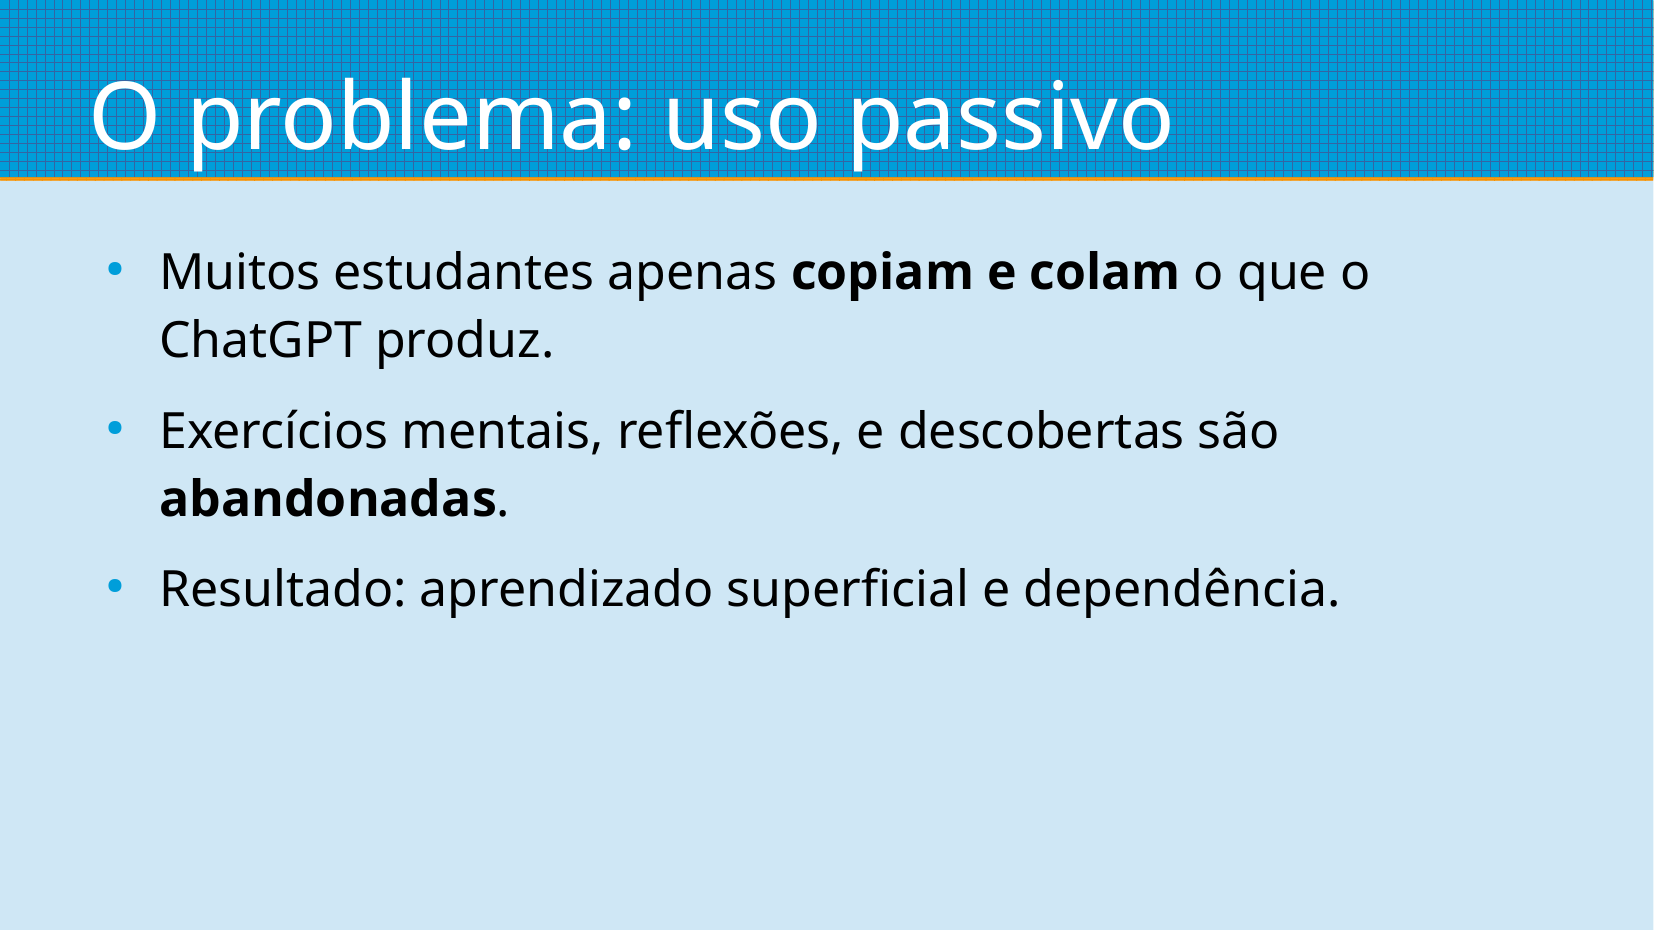

# O problema: uso passivo
Muitos estudantes apenas copiam e colam o que o ChatGPT produz.
Exercícios mentais, reflexões, e descobertas são abandonadas.
Resultado: aprendizado superficial e dependência.